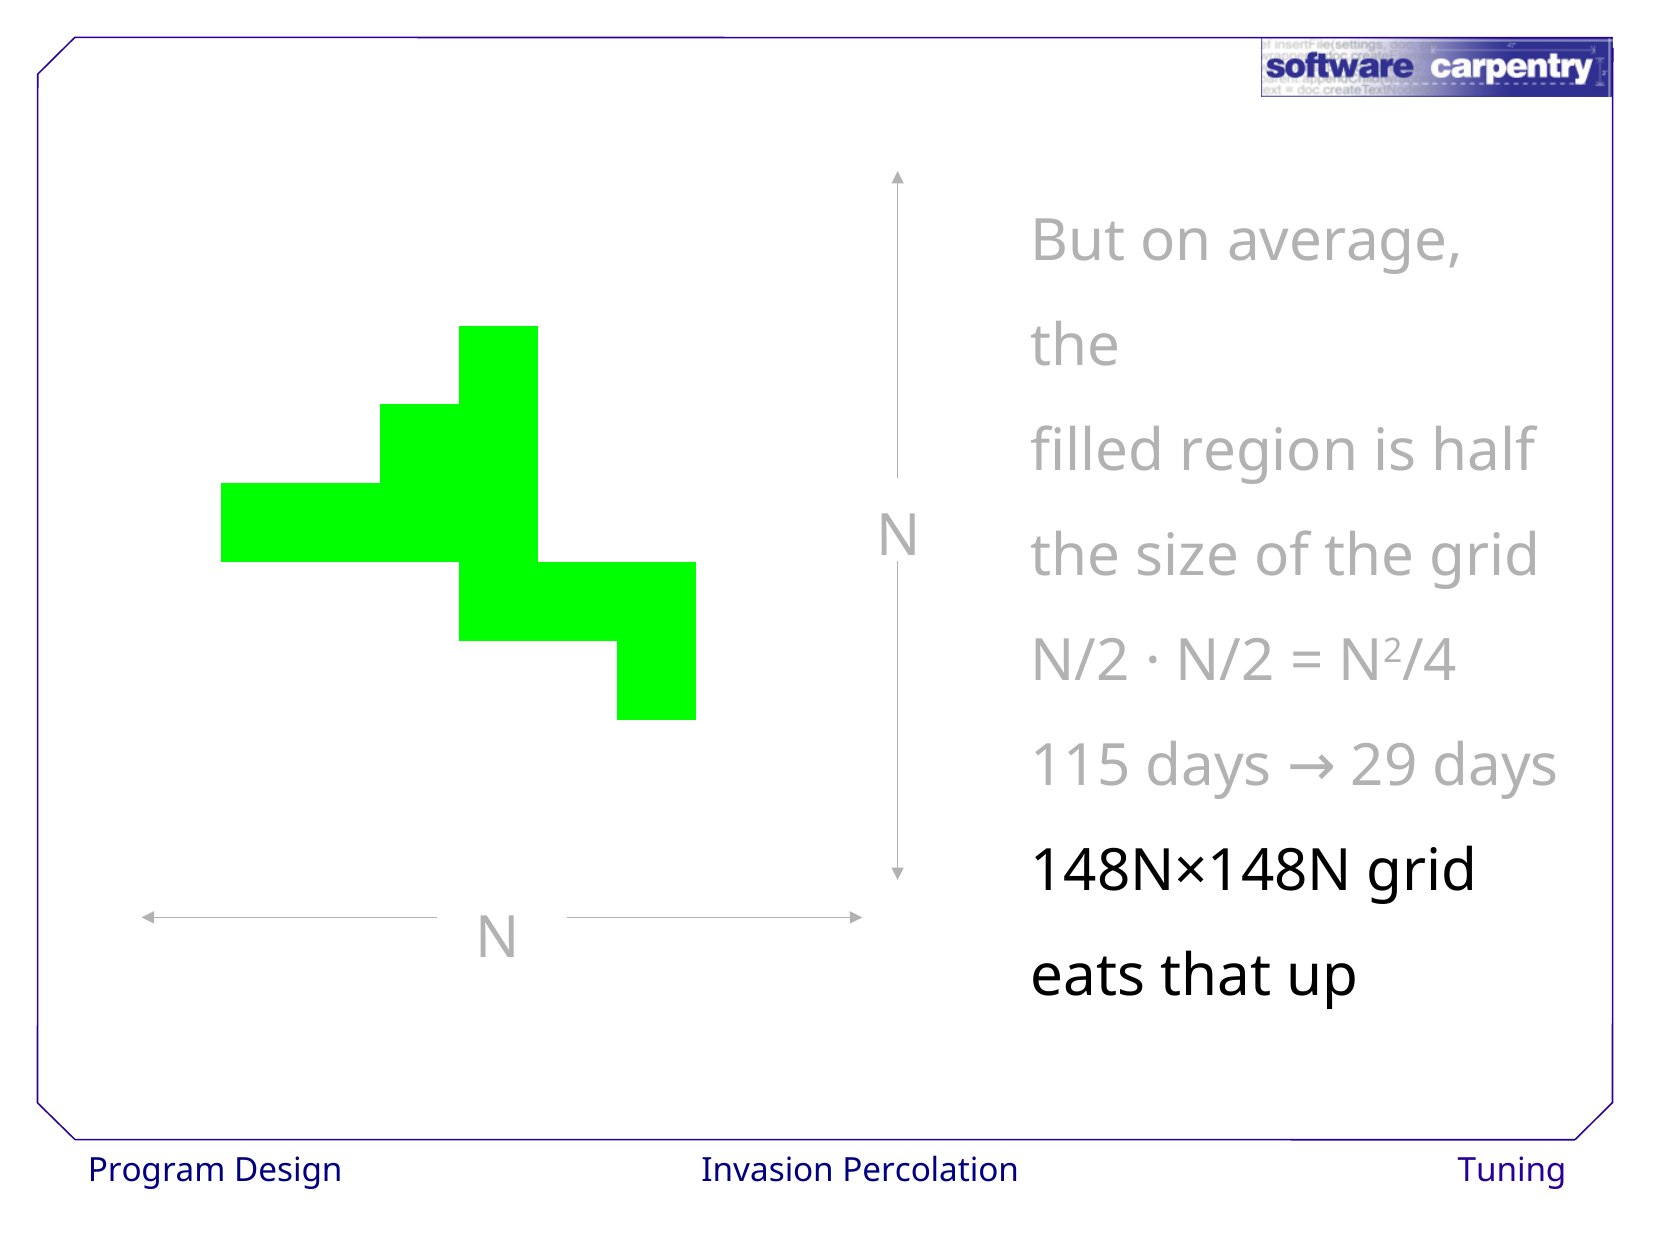

But on average, the
filled region is half
the size of the grid
N/2 · N/2 = N2/4
115 days → 29 days
148N×148N grid
eats that up
| | | | | | | | | |
| --- | --- | --- | --- | --- | --- | --- | --- | --- |
| | | | | | | | | |
| | | | | | | | | |
| | | | | | | | | |
| | | | | | | | | |
| | | | | | | | | |
| | | | | | | | | |
| | | | | | | | | |
| | | | | | | | | |
N
N